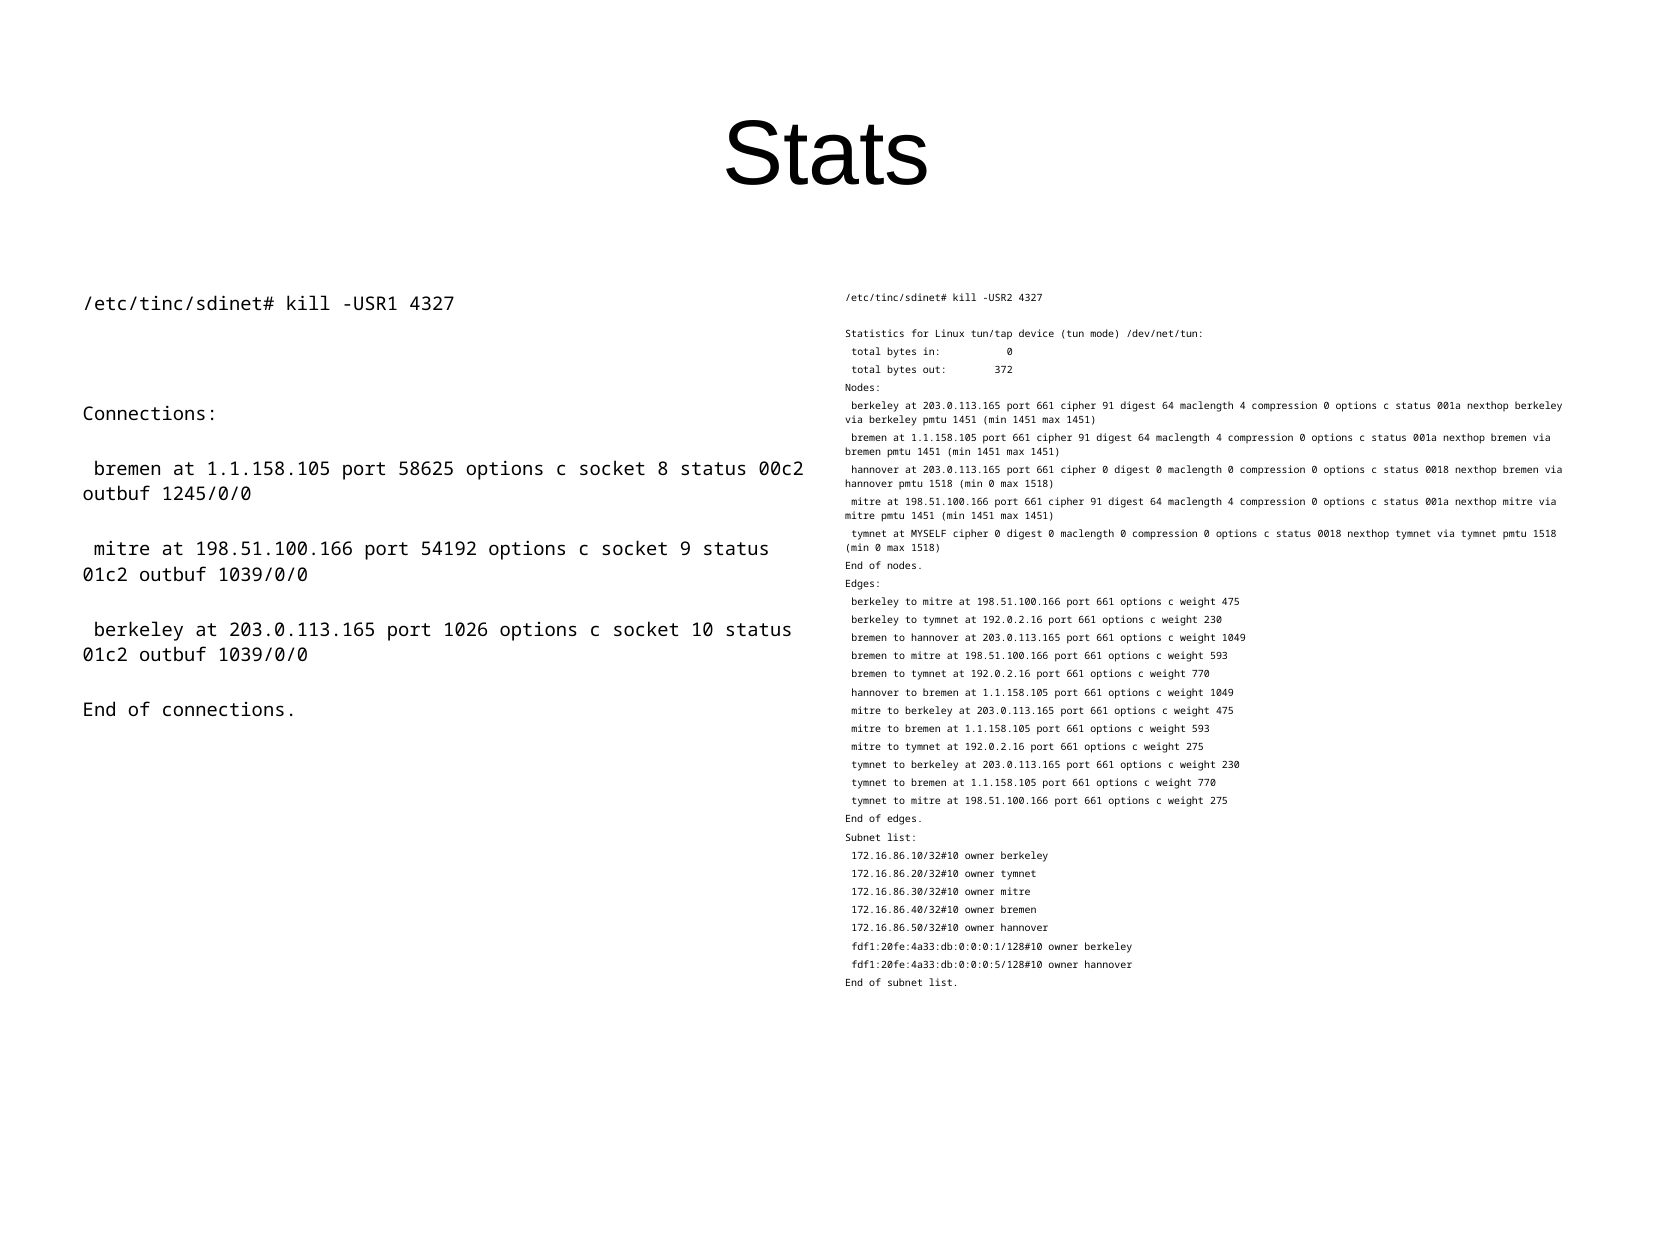

# Stats
/etc/tinc/sdinet# kill -USR1 4327
Connections:
 bremen at 1.1.158.105 port 58625 options c socket 8 status 00c2 outbuf 1245/0/0
 mitre at 198.51.100.166 port 54192 options c socket 9 status 01c2 outbuf 1039/0/0
 berkeley at 203.0.113.165 port 1026 options c socket 10 status 01c2 outbuf 1039/0/0
End of connections.
/etc/tinc/sdinet# kill -USR2 4327
Statistics for Linux tun/tap device (tun mode) /dev/net/tun:
 total bytes in: 0
 total bytes out: 372
Nodes:
 berkeley at 203.0.113.165 port 661 cipher 91 digest 64 maclength 4 compression 0 options c status 001a nexthop berkeley via berkeley pmtu 1451 (min 1451 max 1451)
 bremen at 1.1.158.105 port 661 cipher 91 digest 64 maclength 4 compression 0 options c status 001a nexthop bremen via bremen pmtu 1451 (min 1451 max 1451)
 hannover at 203.0.113.165 port 661 cipher 0 digest 0 maclength 0 compression 0 options c status 0018 nexthop bremen via hannover pmtu 1518 (min 0 max 1518)
 mitre at 198.51.100.166 port 661 cipher 91 digest 64 maclength 4 compression 0 options c status 001a nexthop mitre via mitre pmtu 1451 (min 1451 max 1451)
 tymnet at MYSELF cipher 0 digest 0 maclength 0 compression 0 options c status 0018 nexthop tymnet via tymnet pmtu 1518 (min 0 max 1518)
End of nodes.
Edges:
 berkeley to mitre at 198.51.100.166 port 661 options c weight 475
 berkeley to tymnet at 192.0.2.16 port 661 options c weight 230
 bremen to hannover at 203.0.113.165 port 661 options c weight 1049
 bremen to mitre at 198.51.100.166 port 661 options c weight 593
 bremen to tymnet at 192.0.2.16 port 661 options c weight 770
 hannover to bremen at 1.1.158.105 port 661 options c weight 1049
 mitre to berkeley at 203.0.113.165 port 661 options c weight 475
 mitre to bremen at 1.1.158.105 port 661 options c weight 593
 mitre to tymnet at 192.0.2.16 port 661 options c weight 275
 tymnet to berkeley at 203.0.113.165 port 661 options c weight 230
 tymnet to bremen at 1.1.158.105 port 661 options c weight 770
 tymnet to mitre at 198.51.100.166 port 661 options c weight 275
End of edges.
Subnet list:
 172.16.86.10/32#10 owner berkeley
 172.16.86.20/32#10 owner tymnet
 172.16.86.30/32#10 owner mitre
 172.16.86.40/32#10 owner bremen
 172.16.86.50/32#10 owner hannover
 fdf1:20fe:4a33:db:0:0:0:1/128#10 owner berkeley
 fdf1:20fe:4a33:db:0:0:0:5/128#10 owner hannover
End of subnet list.